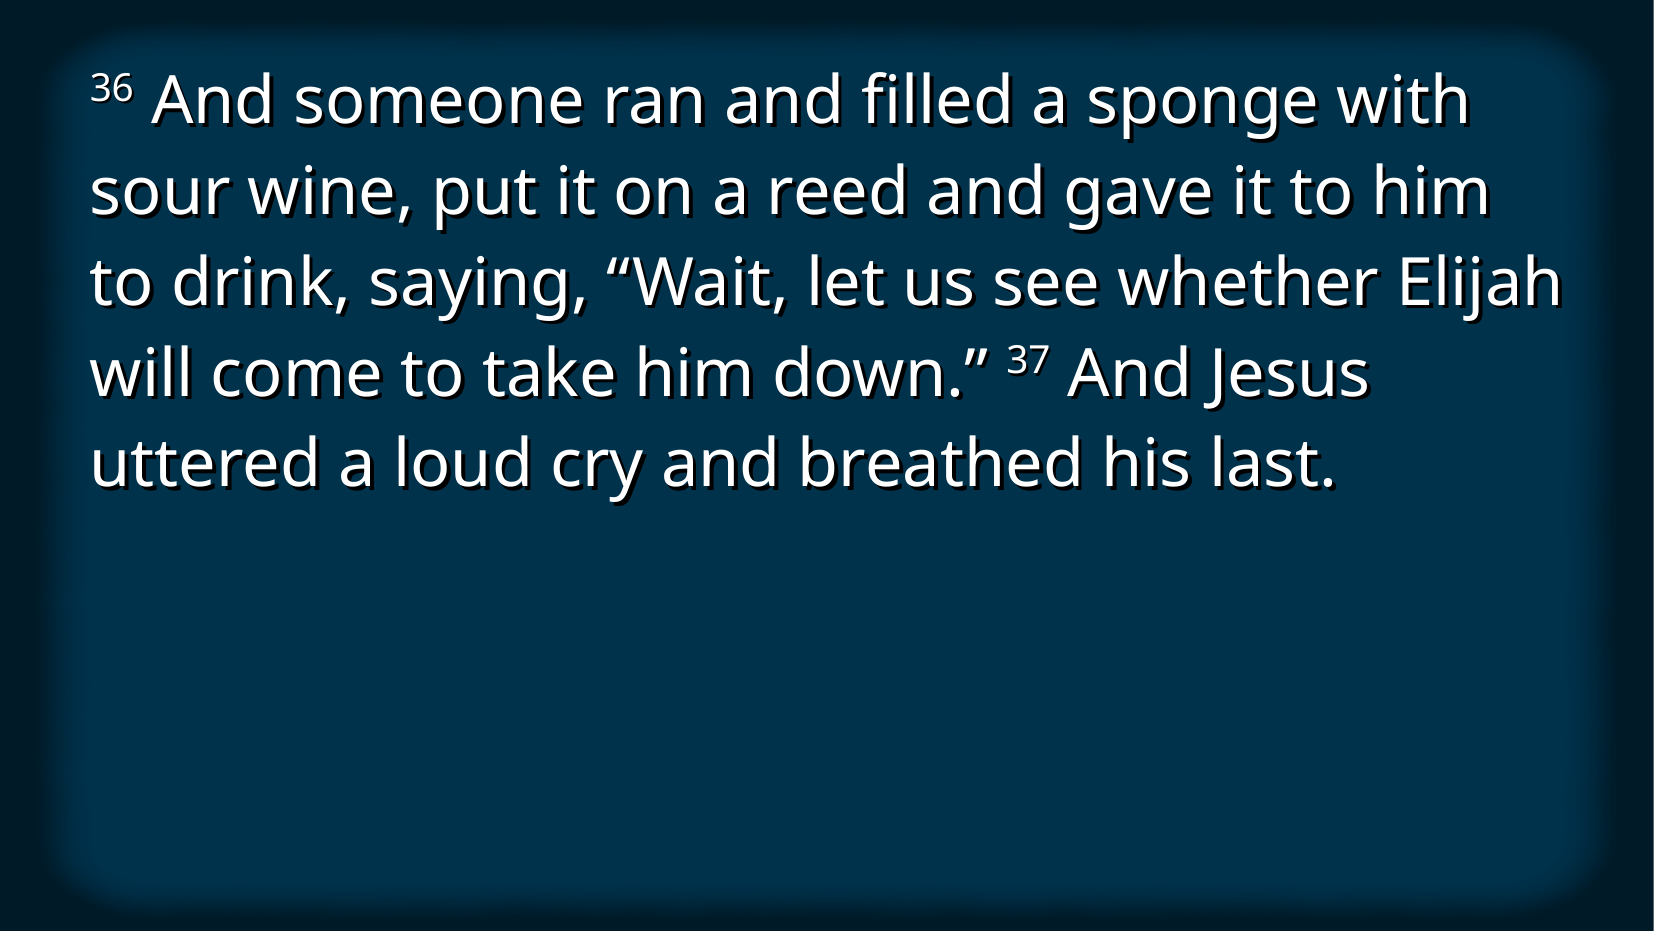

36 And someone ran and filled a sponge with sour wine, put it on a reed and gave it to him to drink, saying, “Wait, let us see whether Elijah will come to take him down.” 37 And Jesus uttered a loud cry and breathed his last.